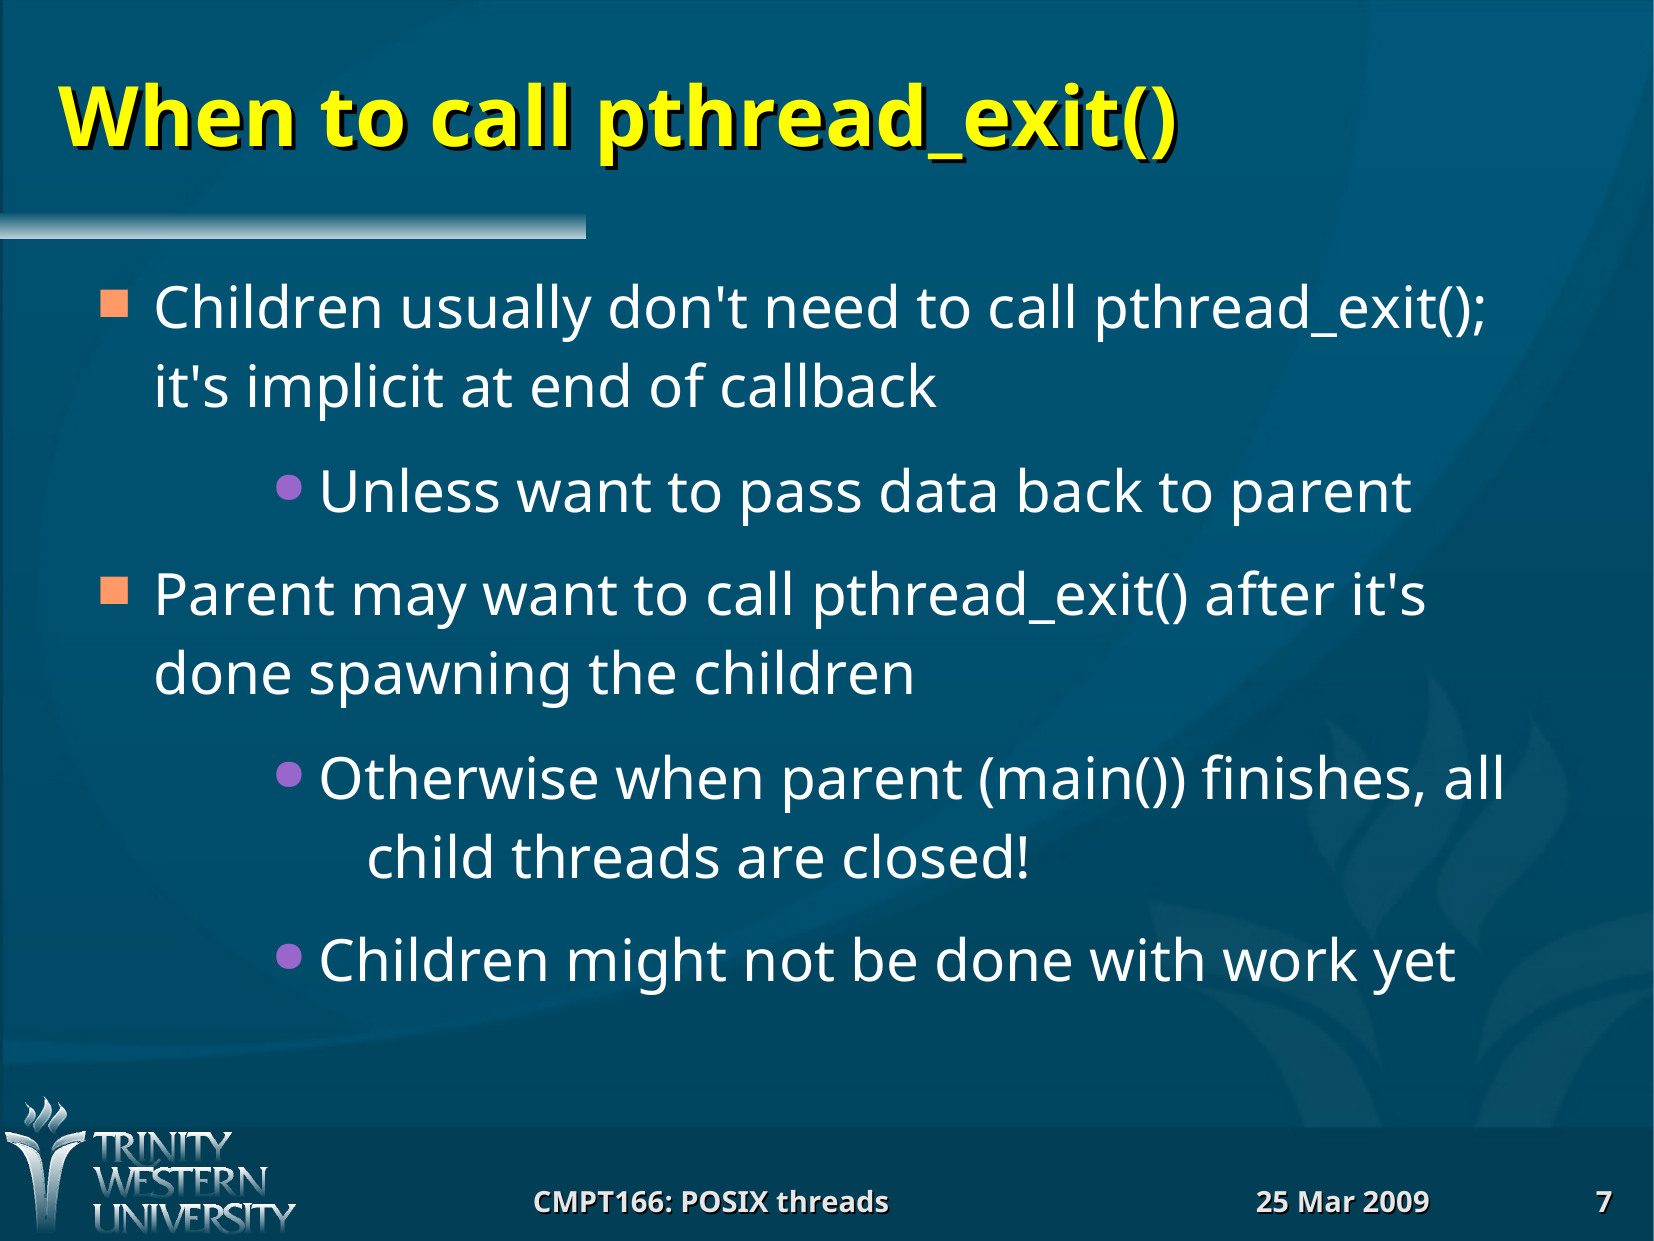

# When to call pthread_exit()
Children usually don't need to call pthread_exit(); it's implicit at end of callback
Unless want to pass data back to parent
Parent may want to call pthread_exit() after it's done spawning the children
Otherwise when parent (main()) finishes, all child threads are closed!
Children might not be done with work yet
CMPT166: POSIX threads
25 Mar 2009
7